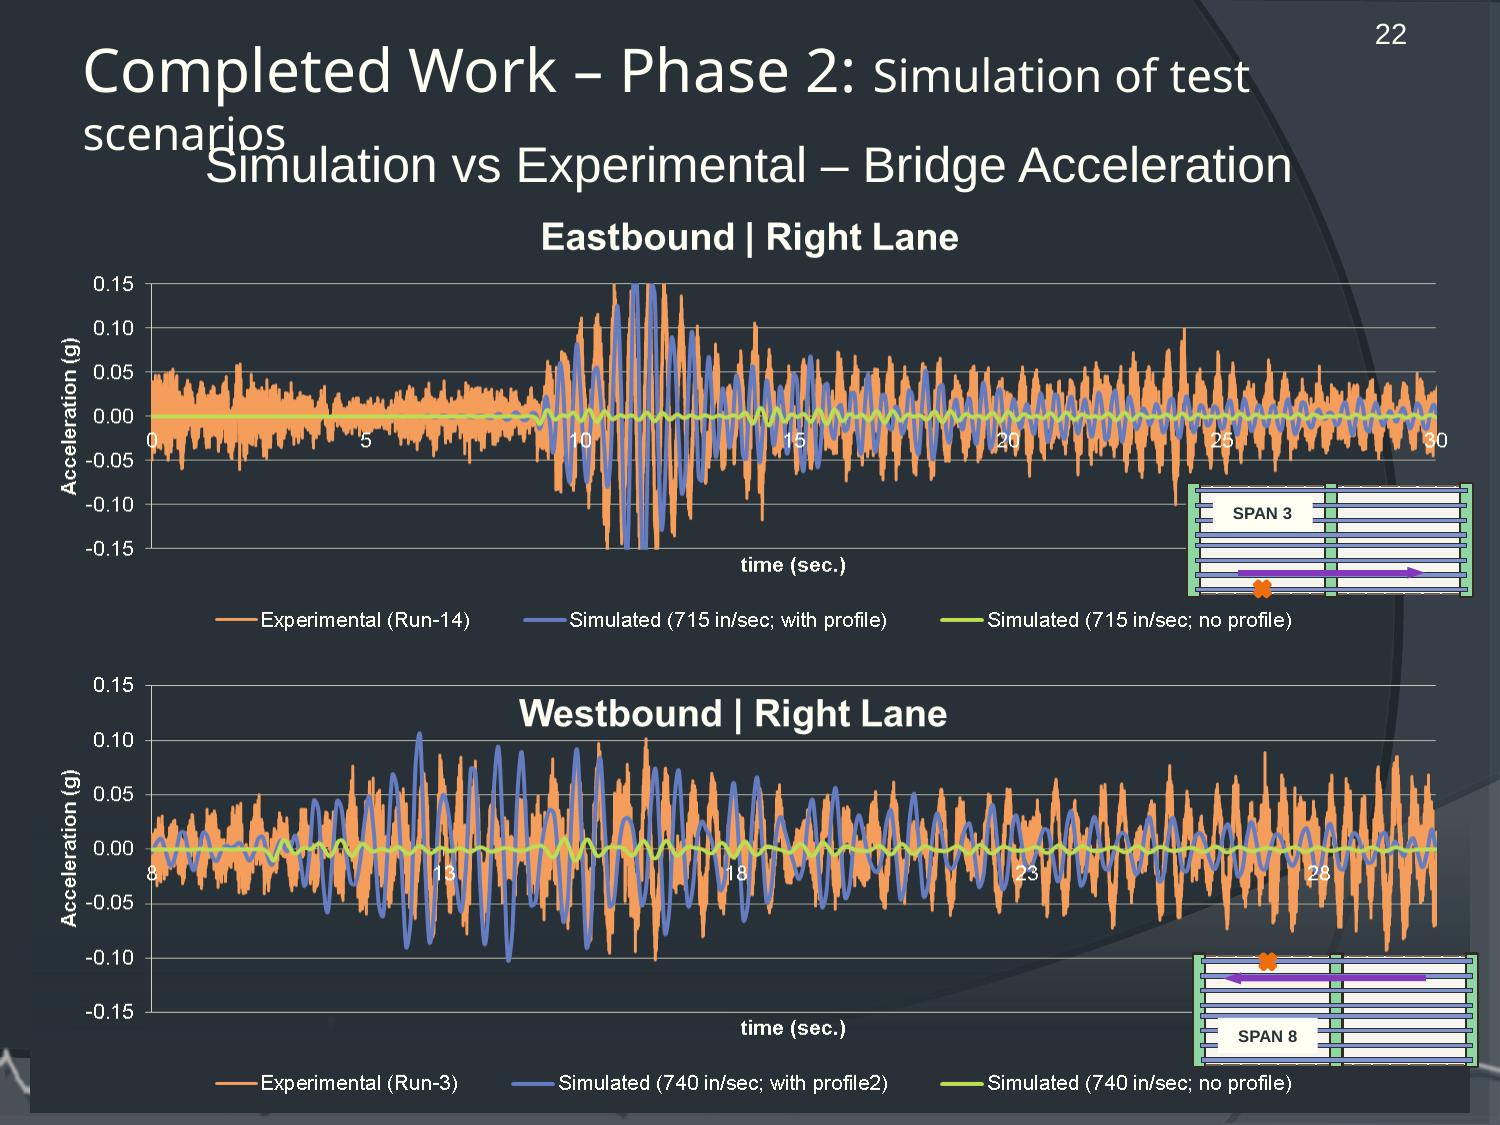

# Completed Work – Phase 2: Simulation of test scenarios
Simulation vs Experimental – Bridge Acceleration
SPAN 3
SPAN 8